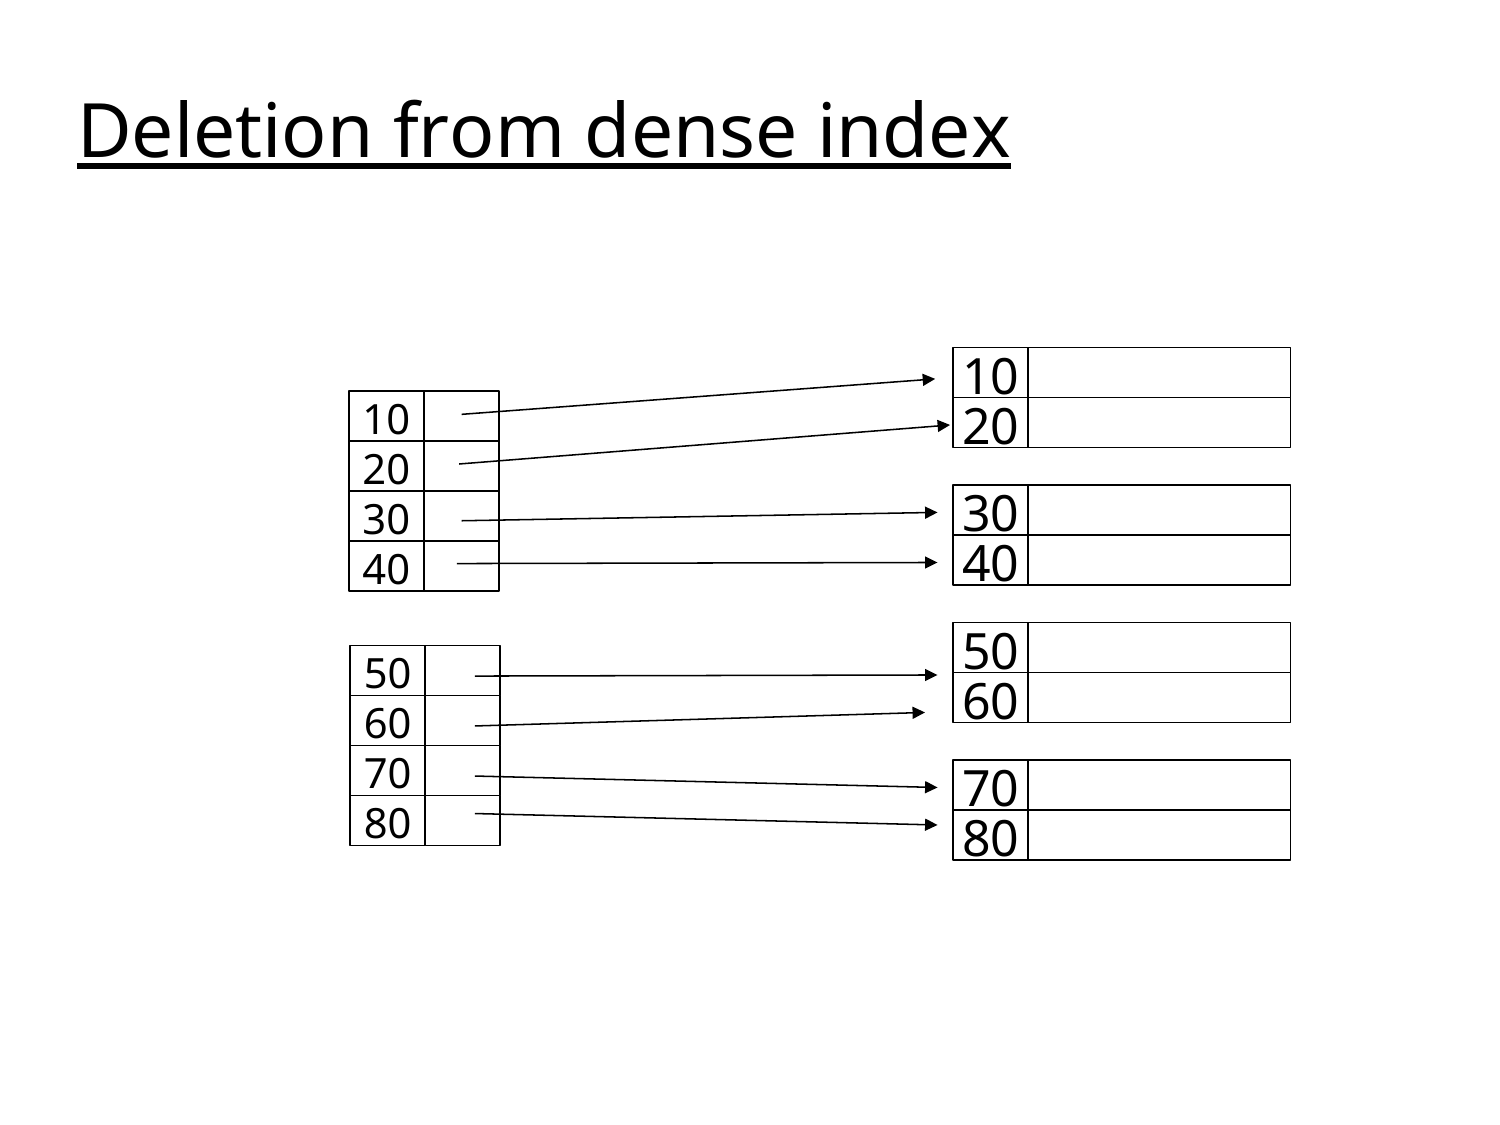

# Deletion from dense index
10
20
10
20
30
40
30
40
50
60
50
60
70
70
80
80